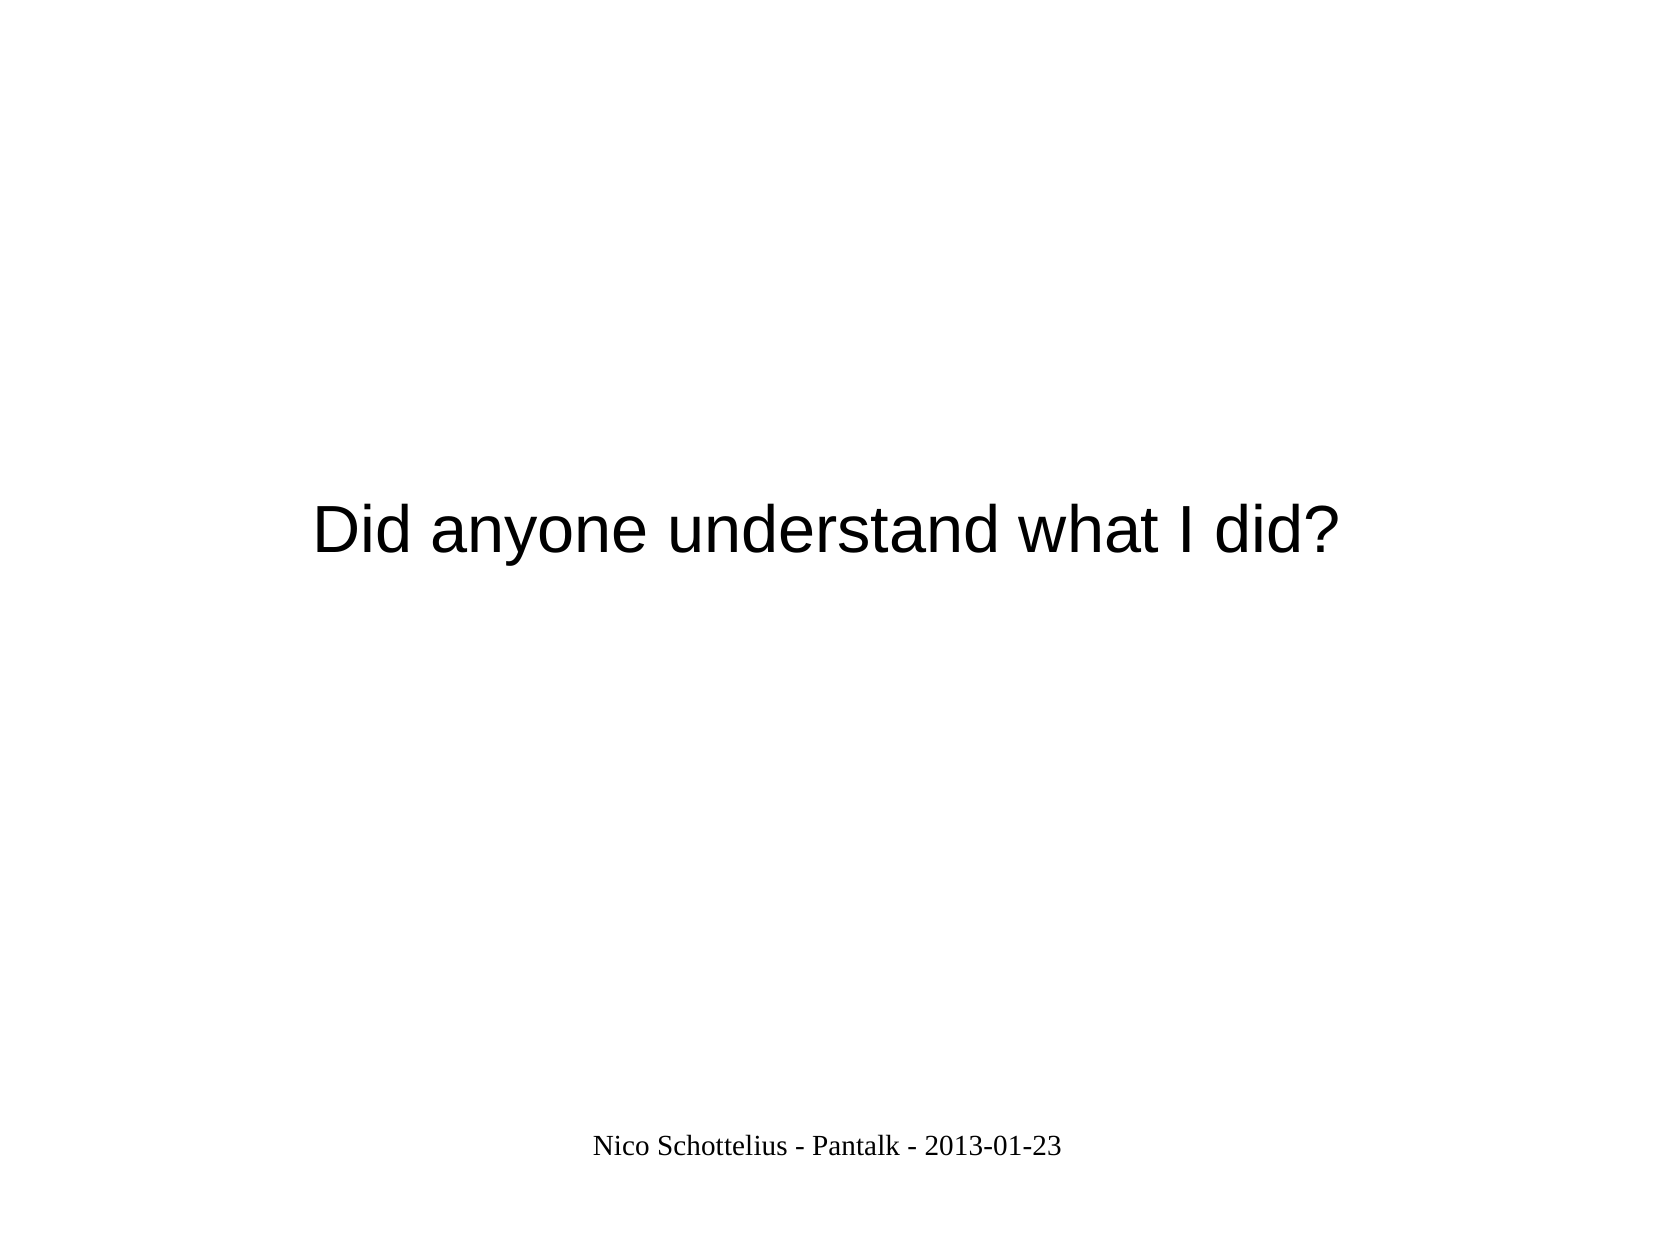

# Did anyone understand what I did?
Nico Schottelius - Pantalk - 2013-01-23